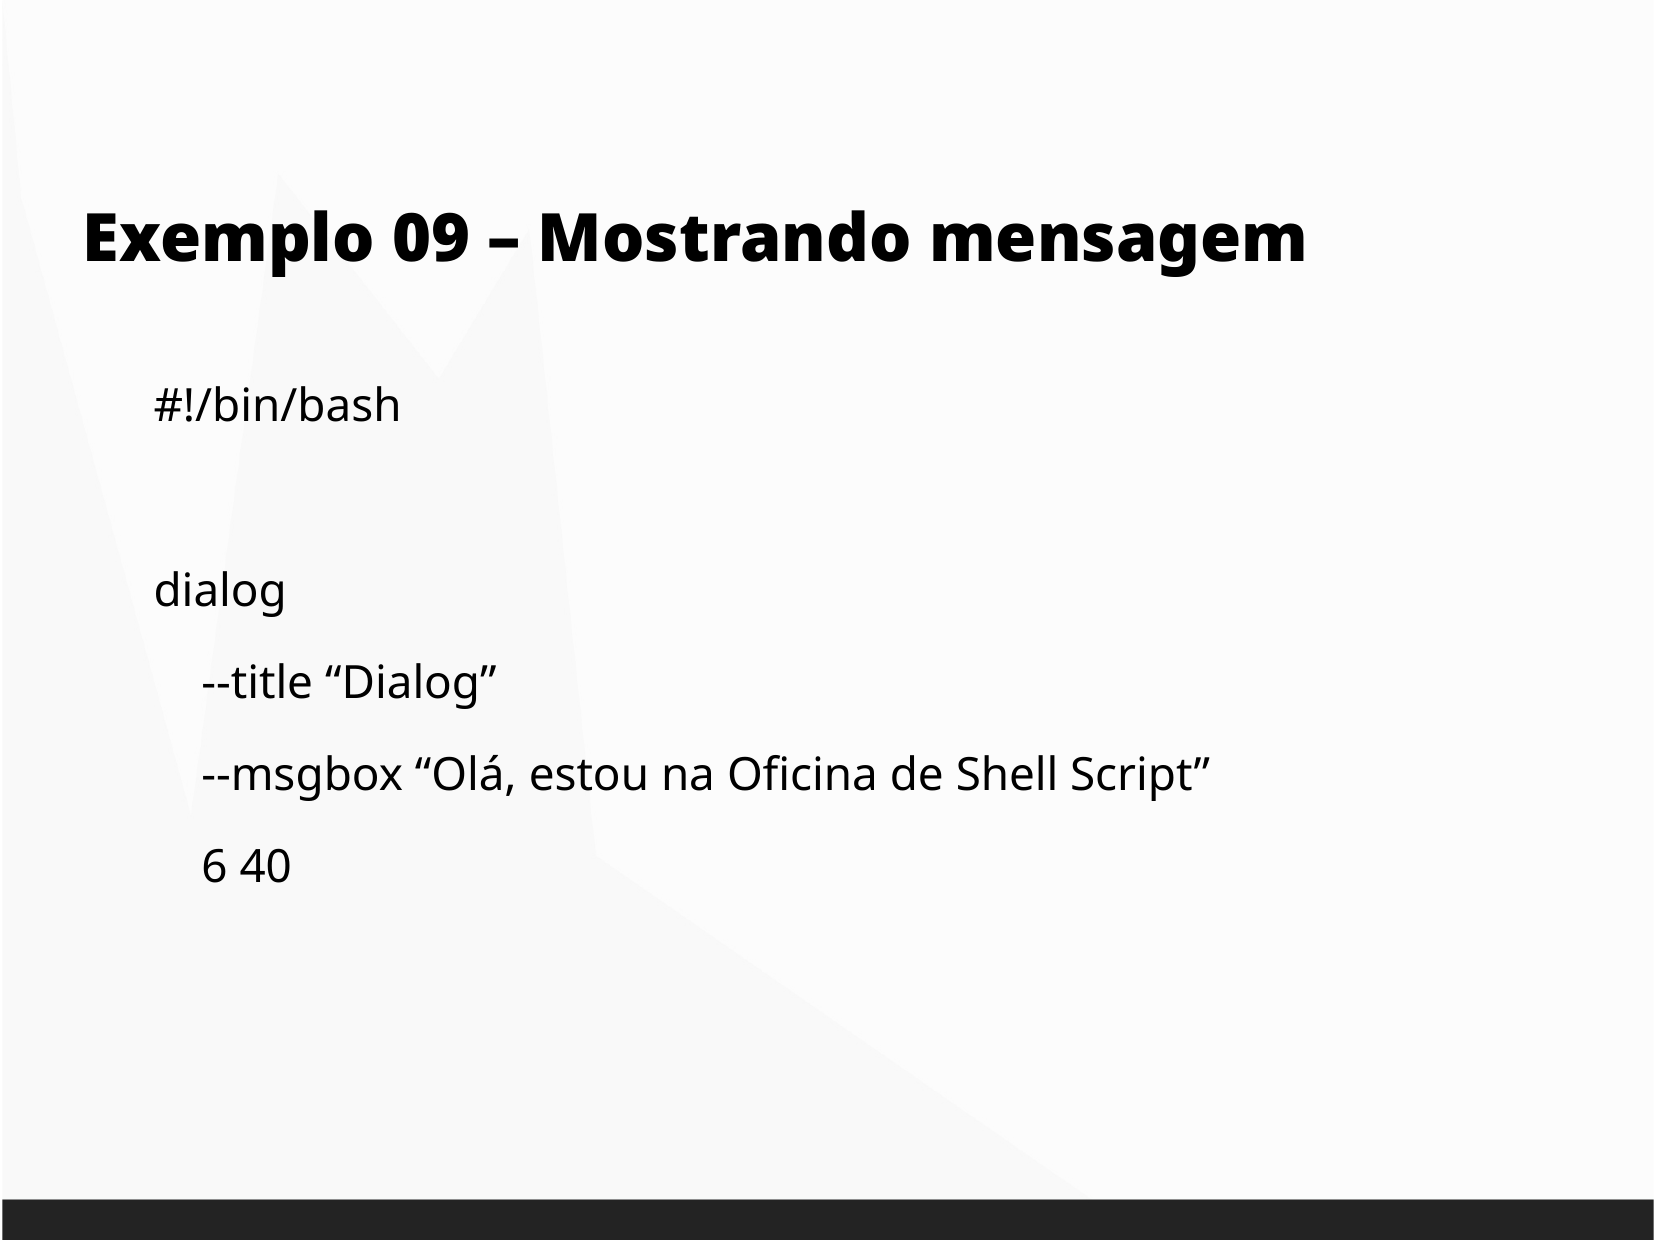

# Exemplo 09 – Mostrando mensagem
#!/bin/bash
dialog
 --title “Dialog”
 --msgbox “Olá, estou na Oficina de Shell Script”
 6 40